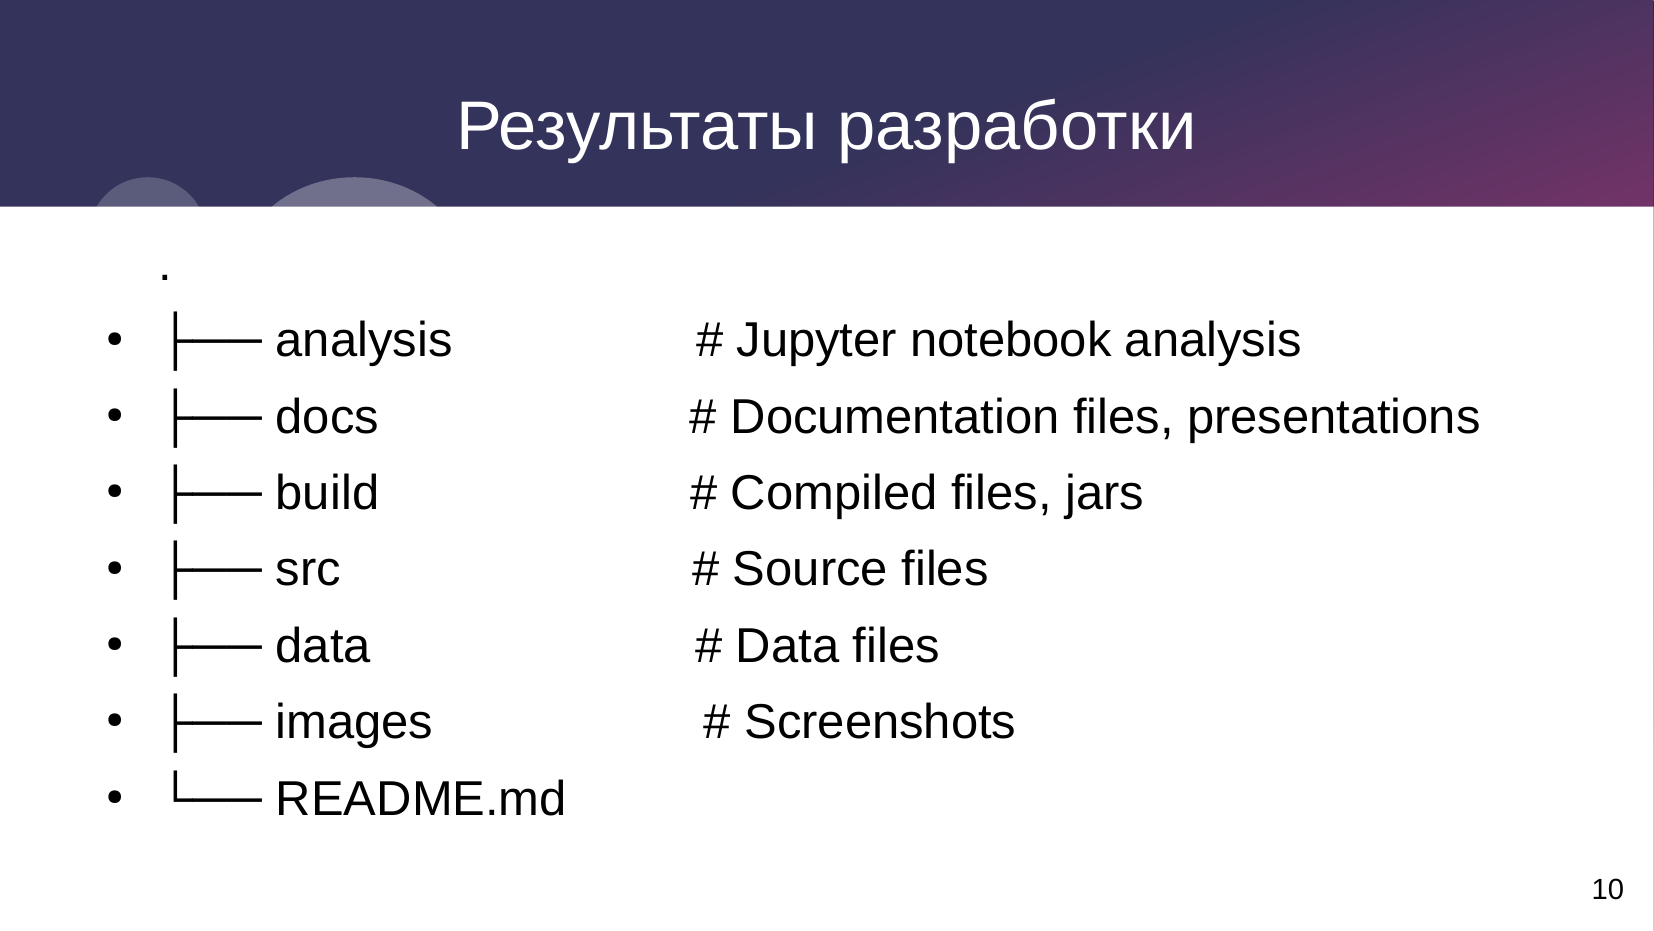

# Результаты разработки
.
├── analysis # Jupyter notebook analysis
├── docs # Documentation files, presentations
├── build # Compiled files, jars
├── src # Source files
├── data # Data files
├── images # Screenshots
└── README.md